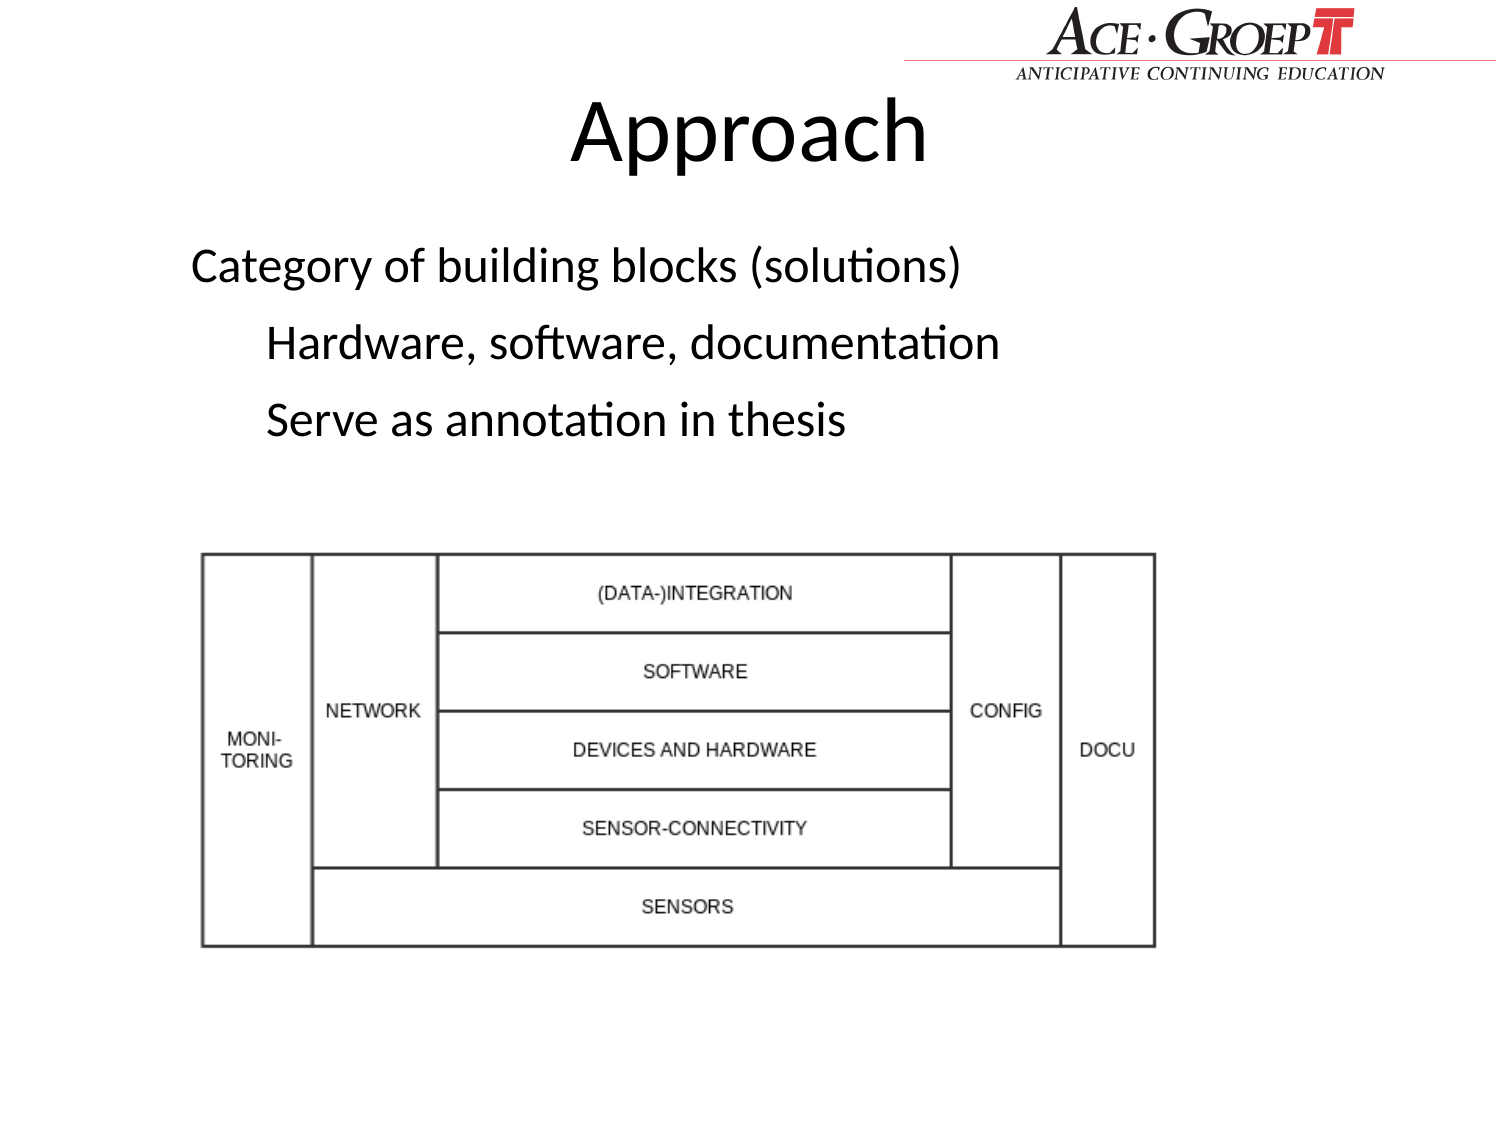

# Approach
Category of building blocks (solutions)
	Hardware, software, documentation
	Serve as annotation in thesis